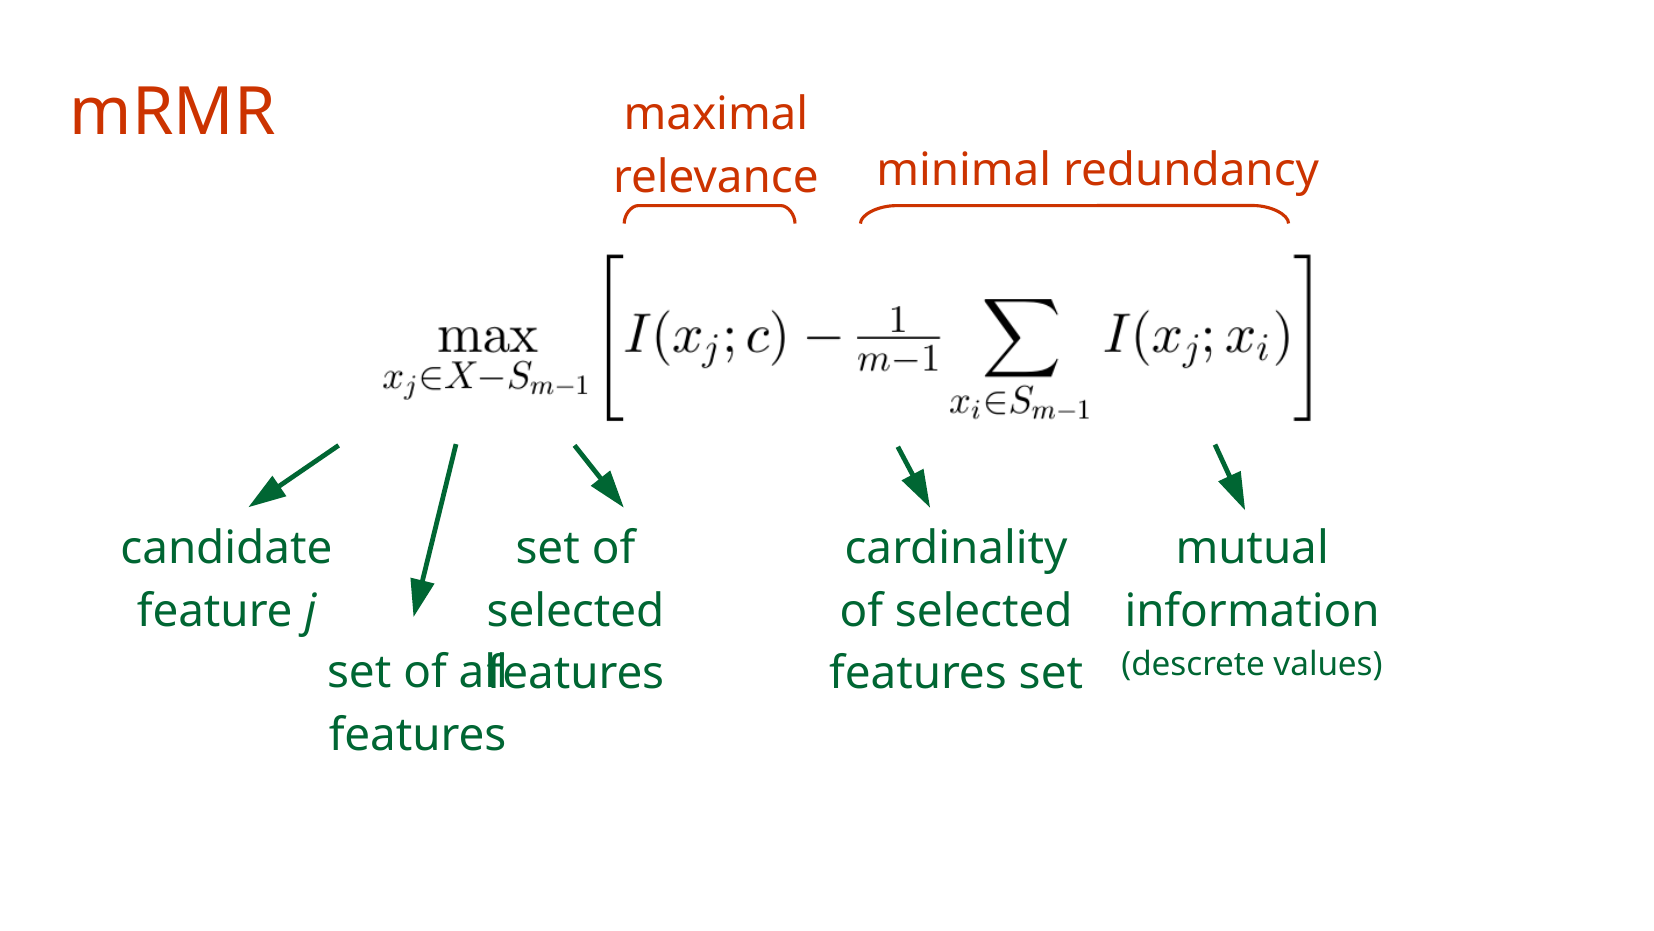

mRMR
maximal
relevance
minimal redundancy
candidate
feature j
set of selected
features
mutual
information
(descrete values)
cardinality
of selected
features set
set of all
features